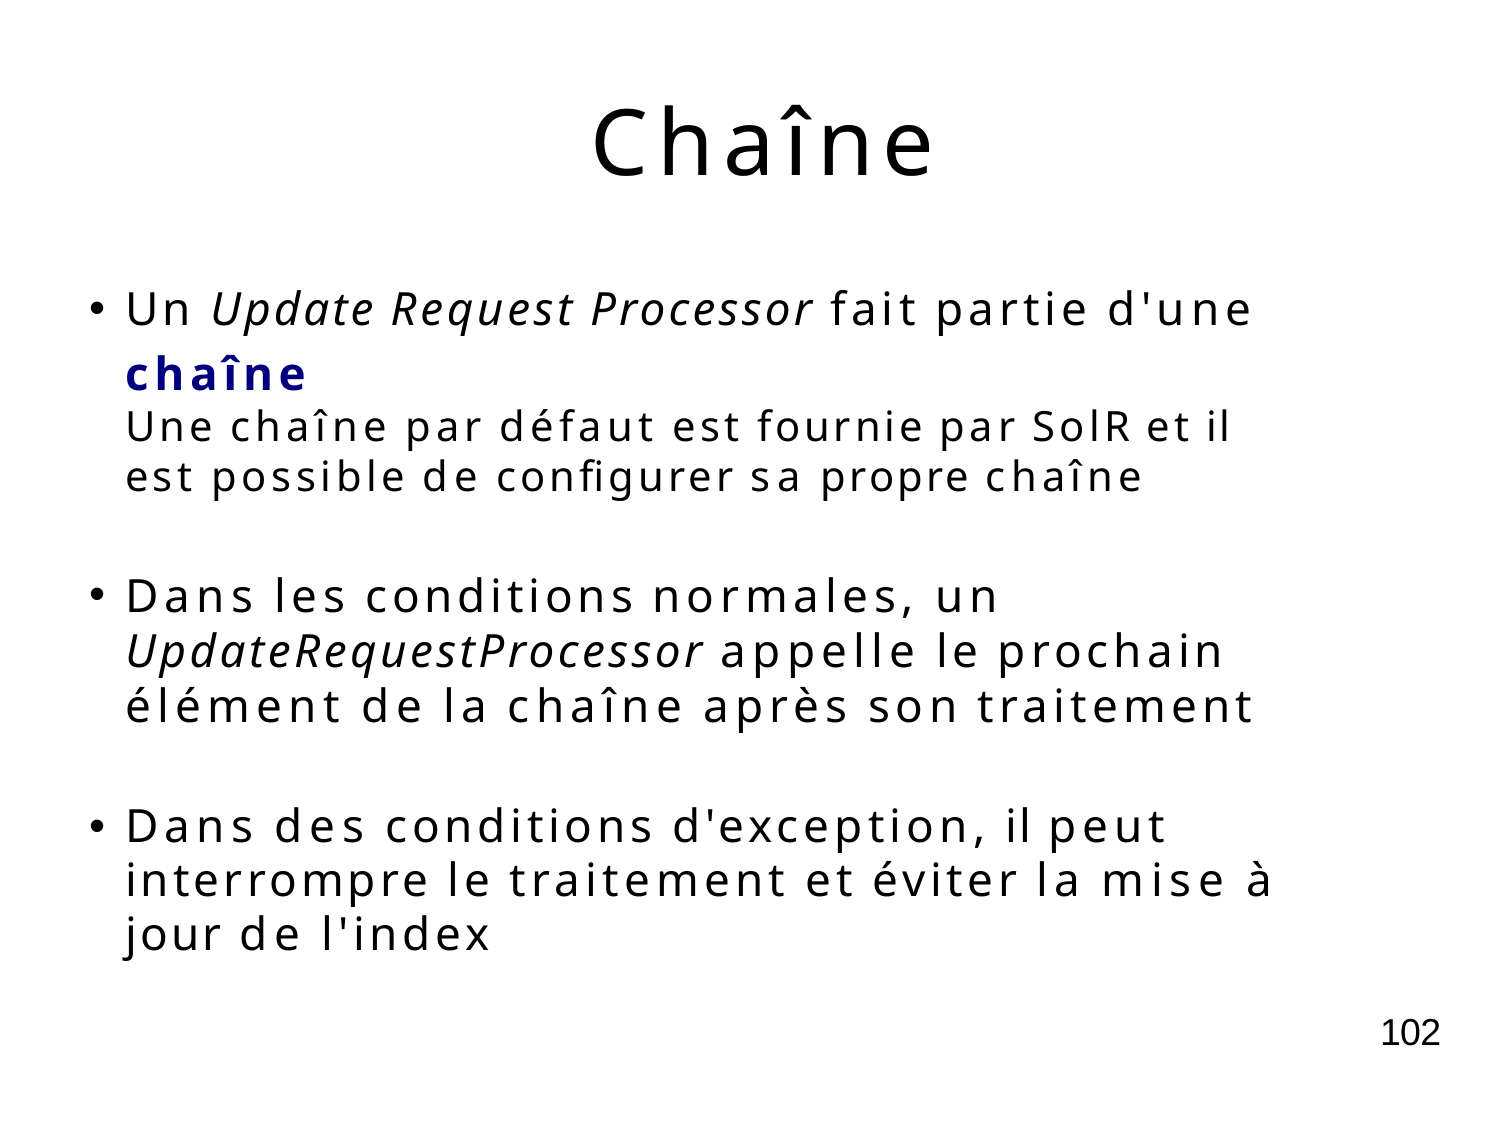

# Chaîne
Un Update Request Processor fait partie d'une chaîne
Une chaîne par défaut est fournie par SolR et il est possible de configurer sa propre chaîne
Dans les conditions normales, un UpdateRequestProcessor appelle le prochain élément de la chaîne après son traitement
Dans des conditions d'exception, il peut interrompre le traitement et éviter la mise à jour de l'index
102